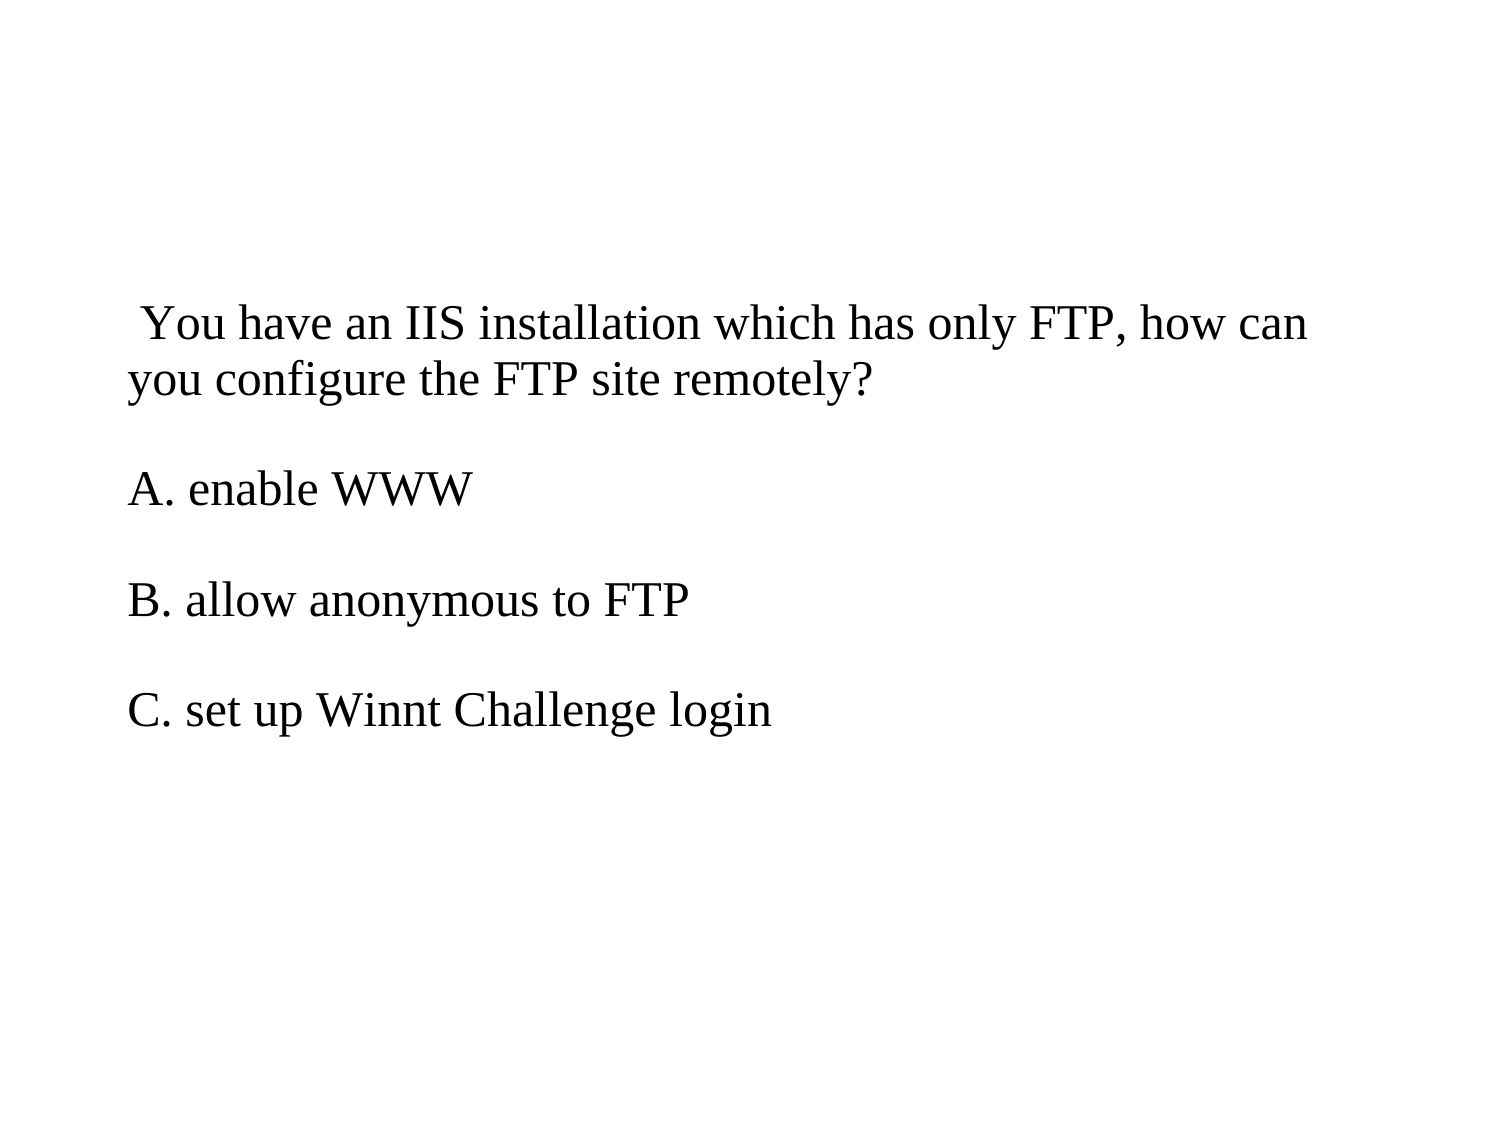

You have an IIS installation which has only FTP, how can you configure the FTP site remotely?
A. enable WWW
B. allow anonymous to FTP
C. set up Winnt Challenge login